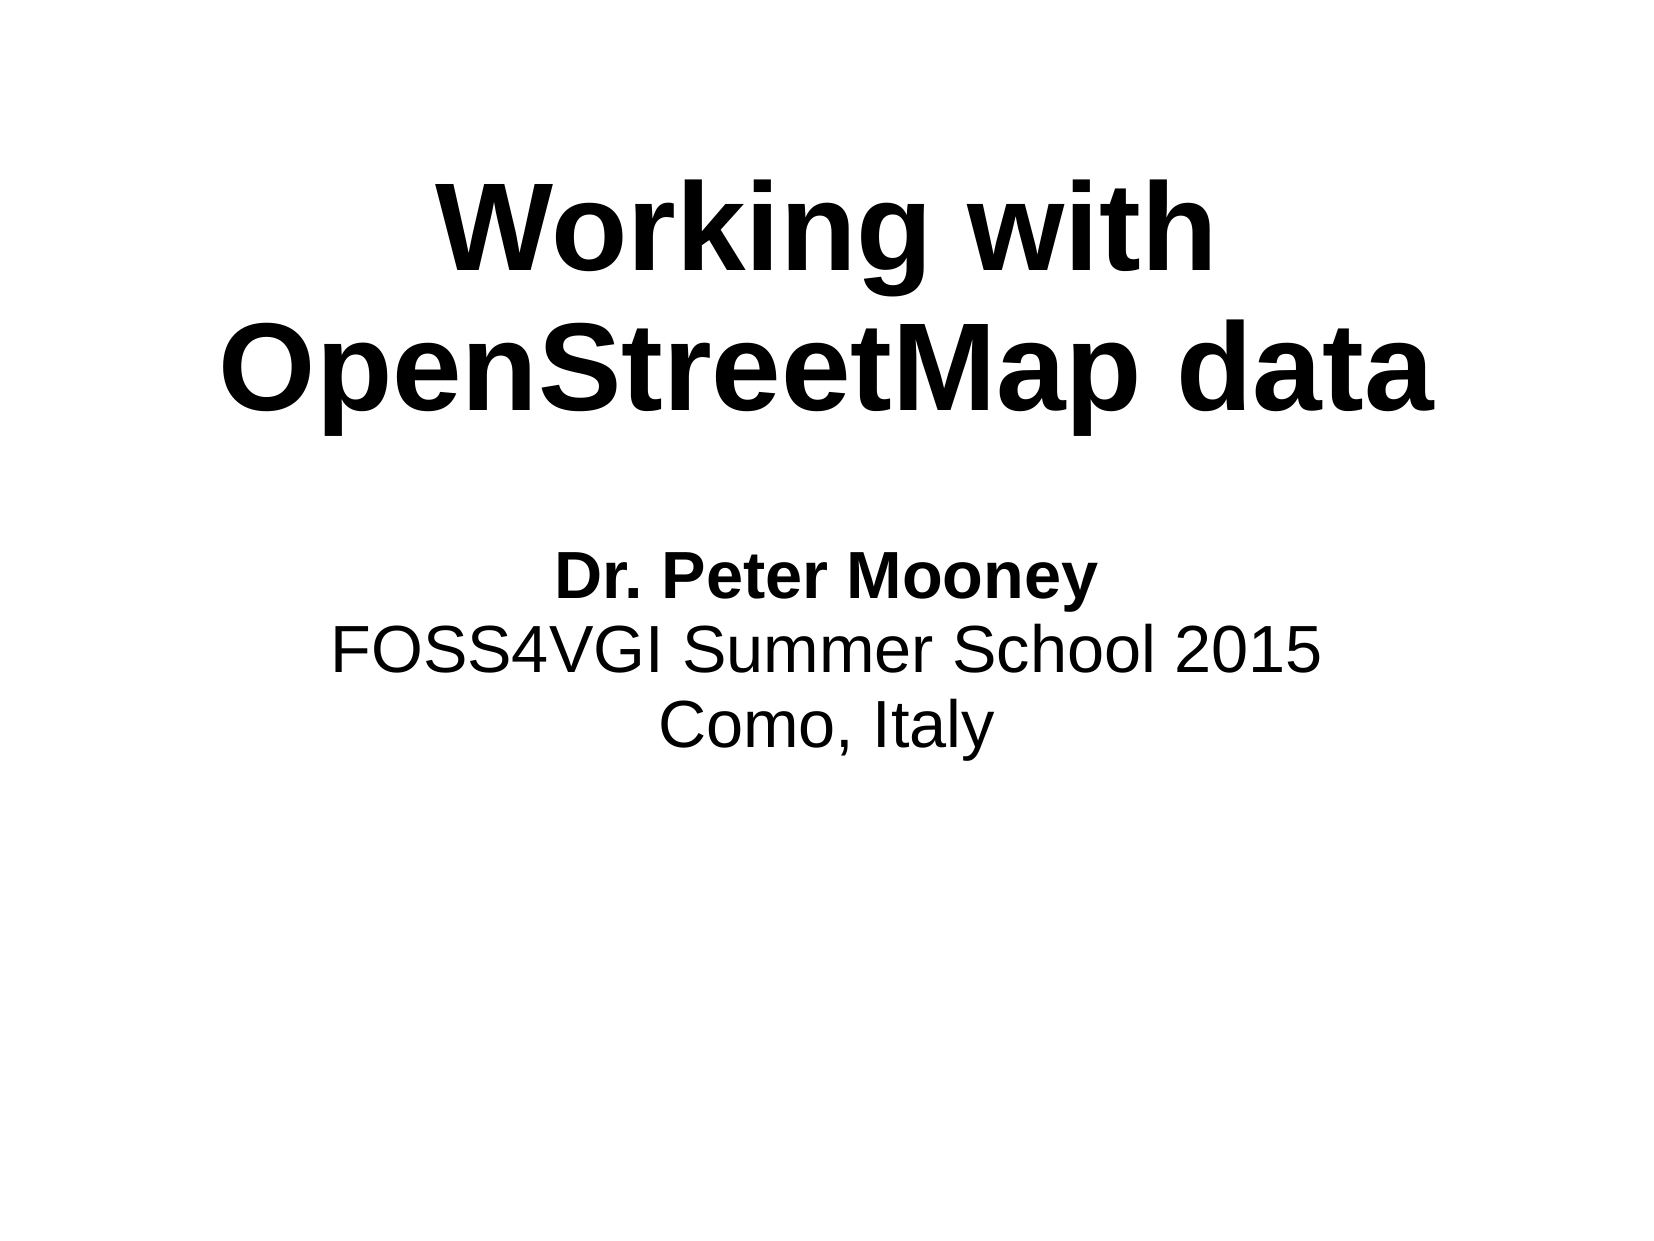

# Working with OpenStreetMap data
Dr. Peter Mooney
FOSS4VGI Summer School 2015
Como, Italy